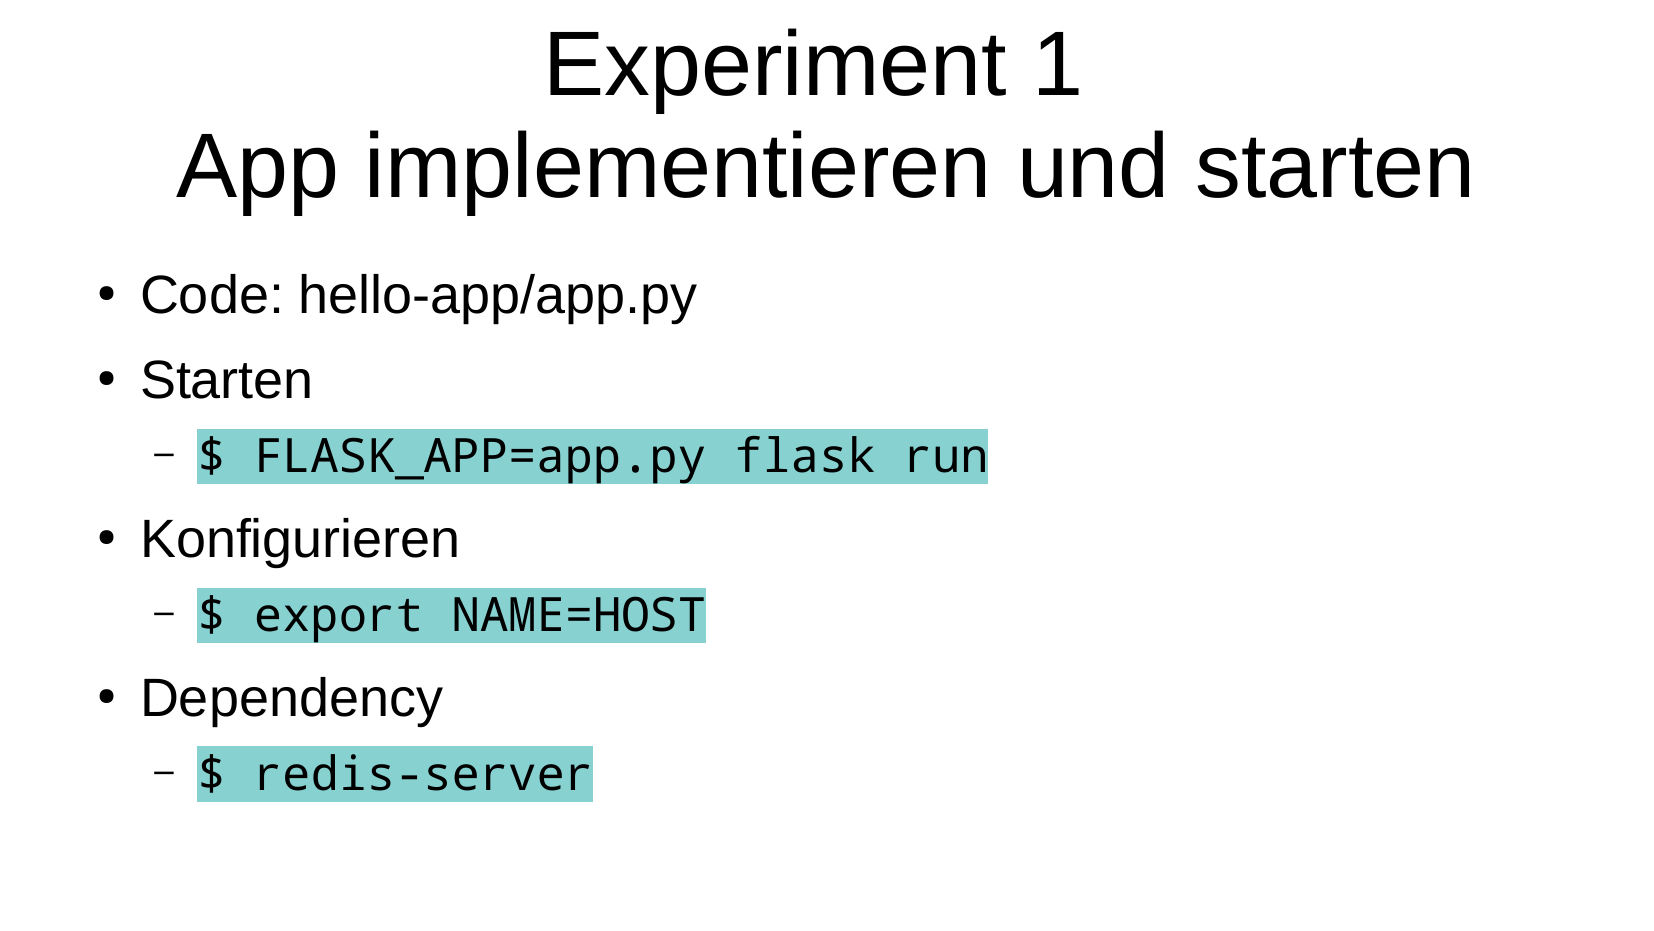

# Experiment 1 App implementieren und starten
Code: hello-app/app.py
Starten
$ FLASK_APP=app.py flask run
Konfigurieren
$ export NAME=HOST
Dependency
$ redis-server